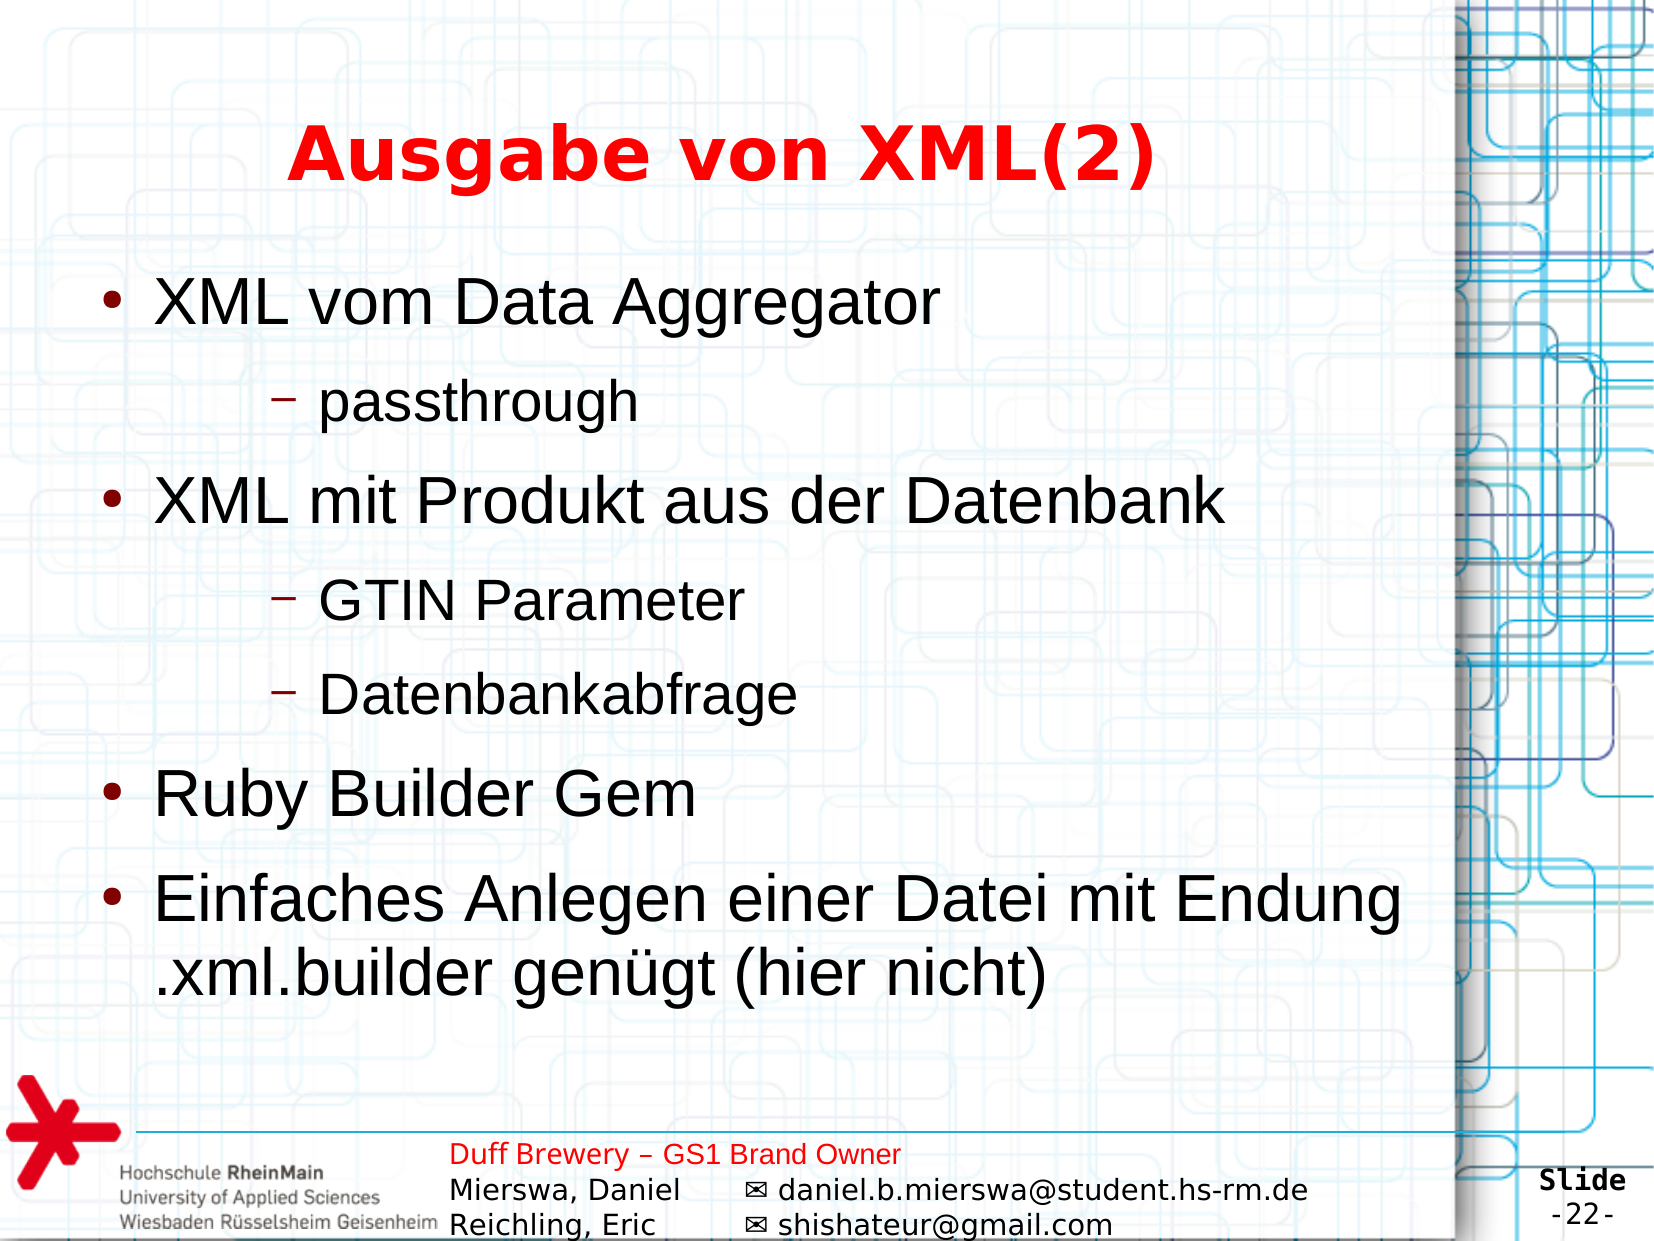

# Ausgabe von XML(2)
XML vom Data Aggregator
passthrough
XML mit Produkt aus der Datenbank
GTIN Parameter
Datenbankabfrage
Ruby Builder Gem
Einfaches Anlegen einer Datei mit Endung .xml.builder genügt (hier nicht)
22